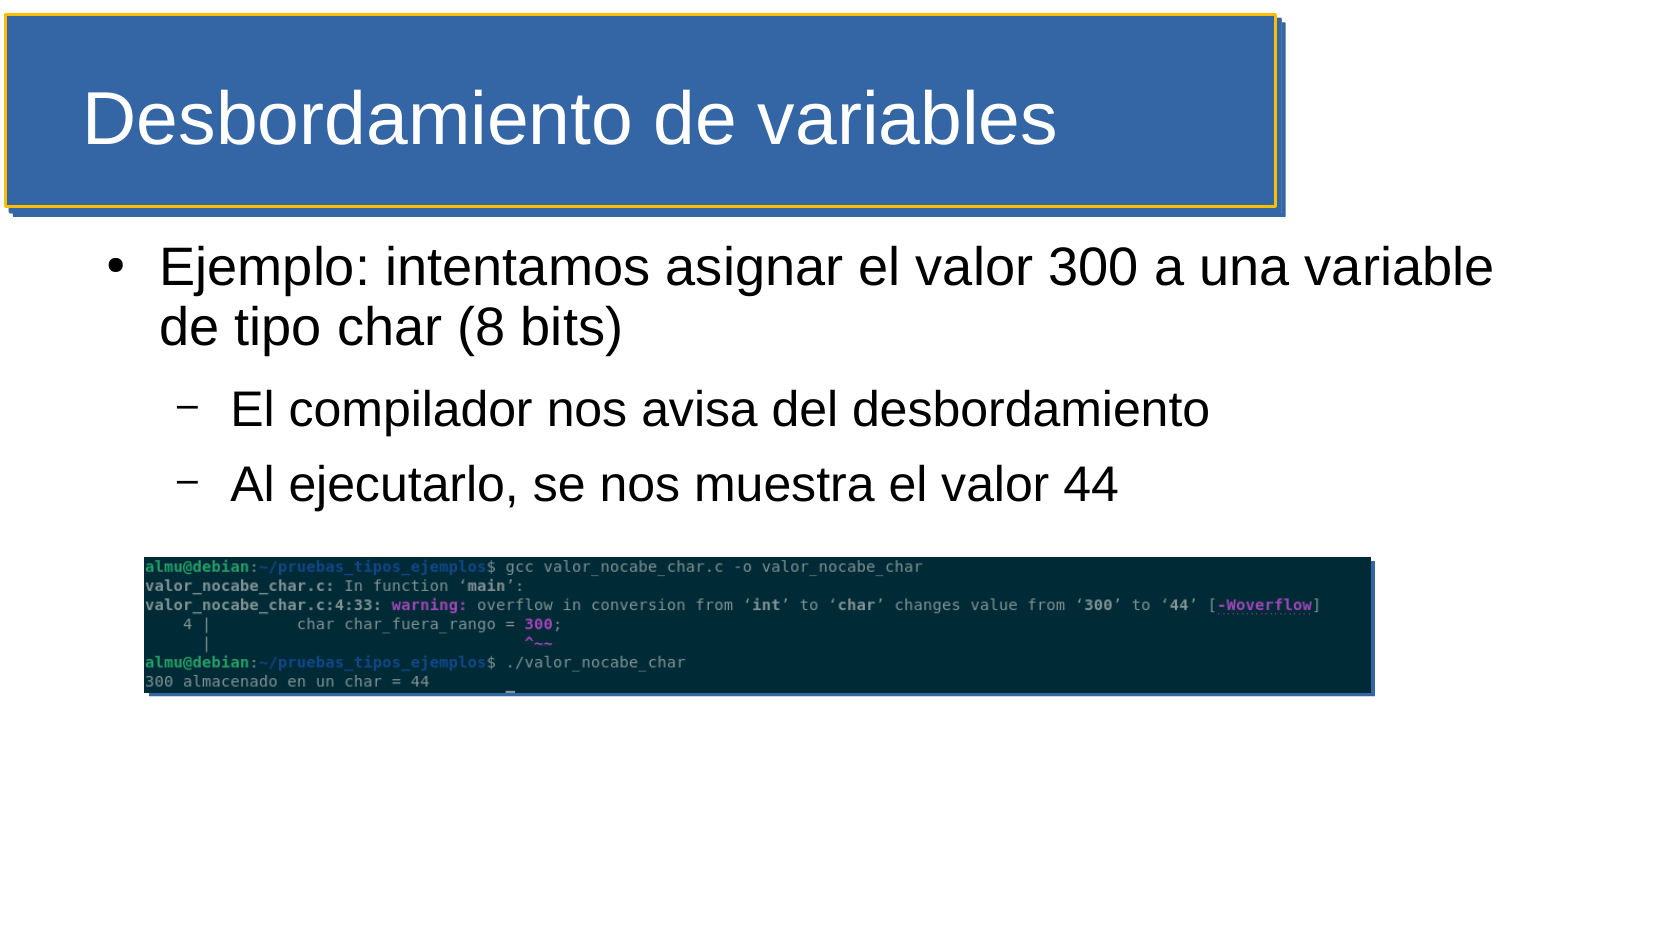

# Desbordamiento de variables
Ejemplo: intentamos asignar el valor 300 a una variable de tipo char (8 bits)
El compilador nos avisa del desbordamiento
Al ejecutarlo, se nos muestra el valor 44